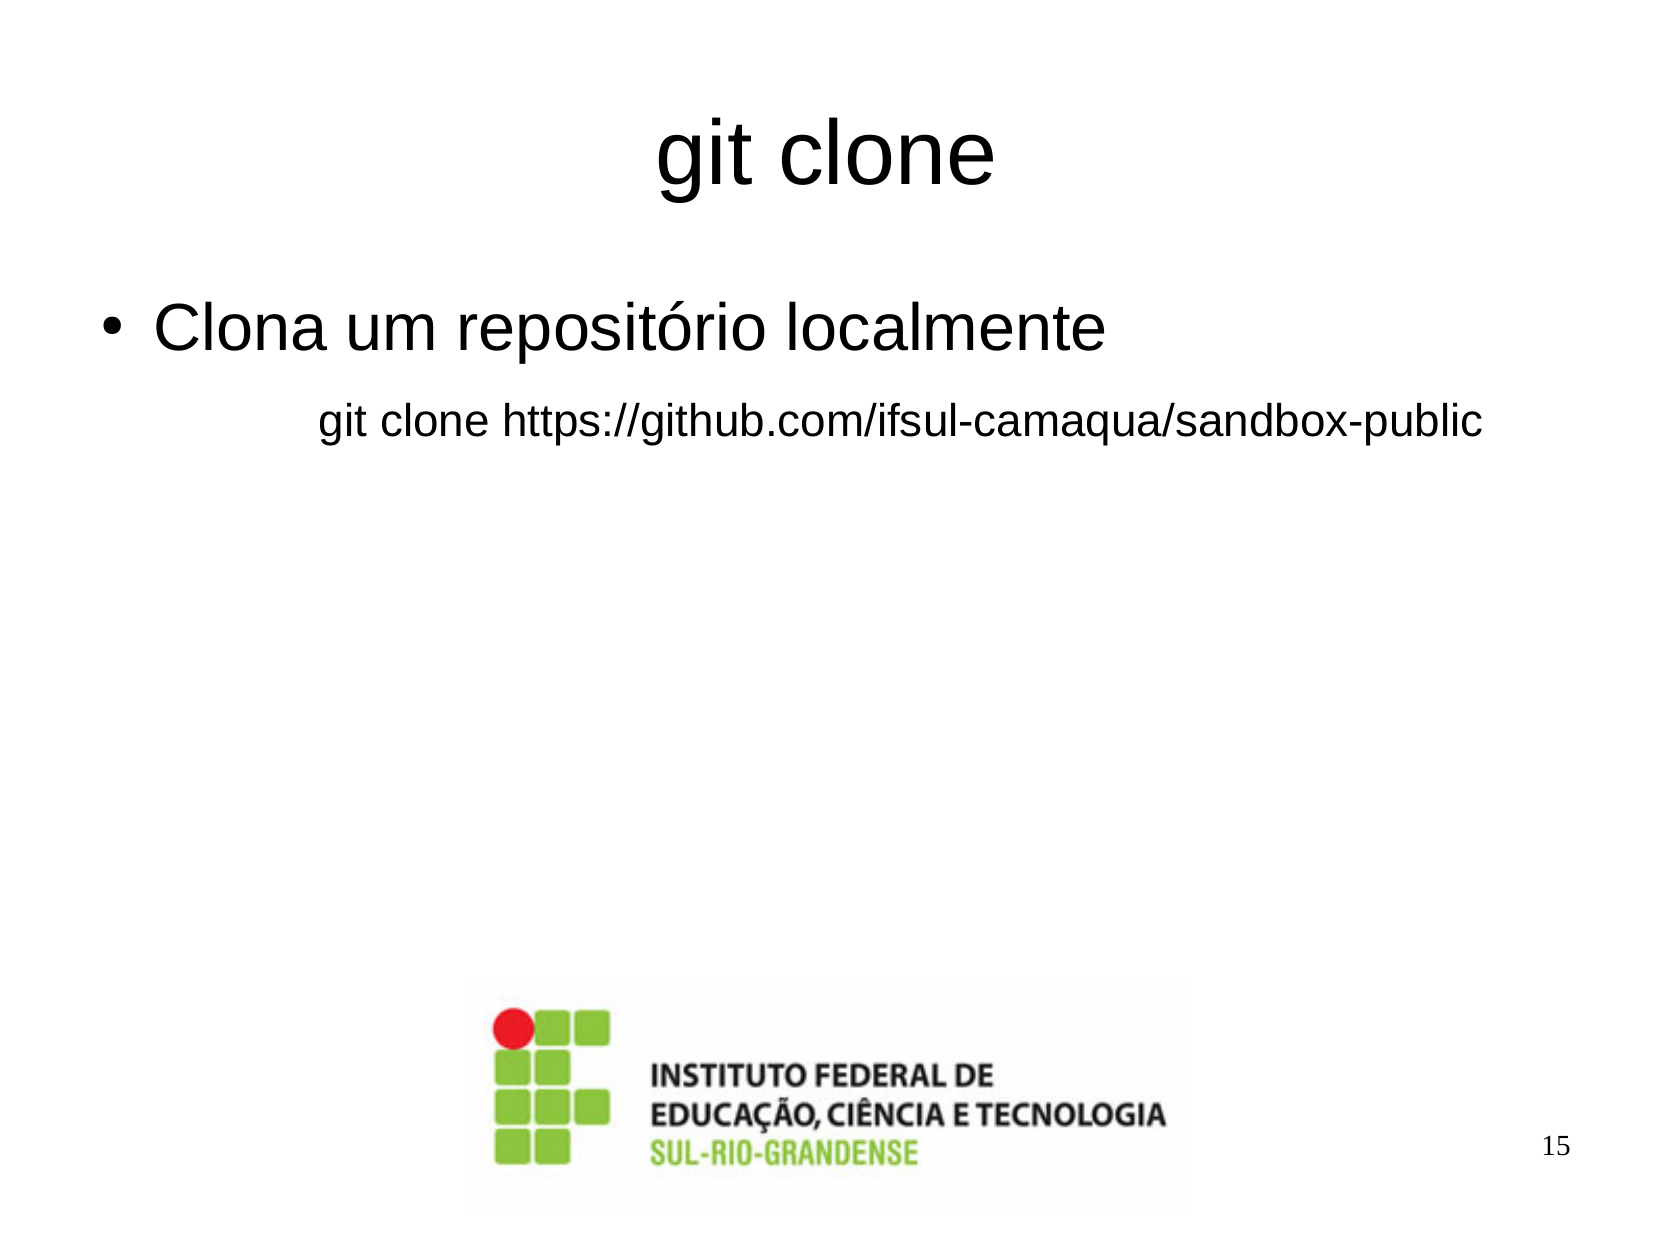

# git clone
Clona um repositório localmente
git clone https://github.com/ifsul-camaqua/sandbox-public
15